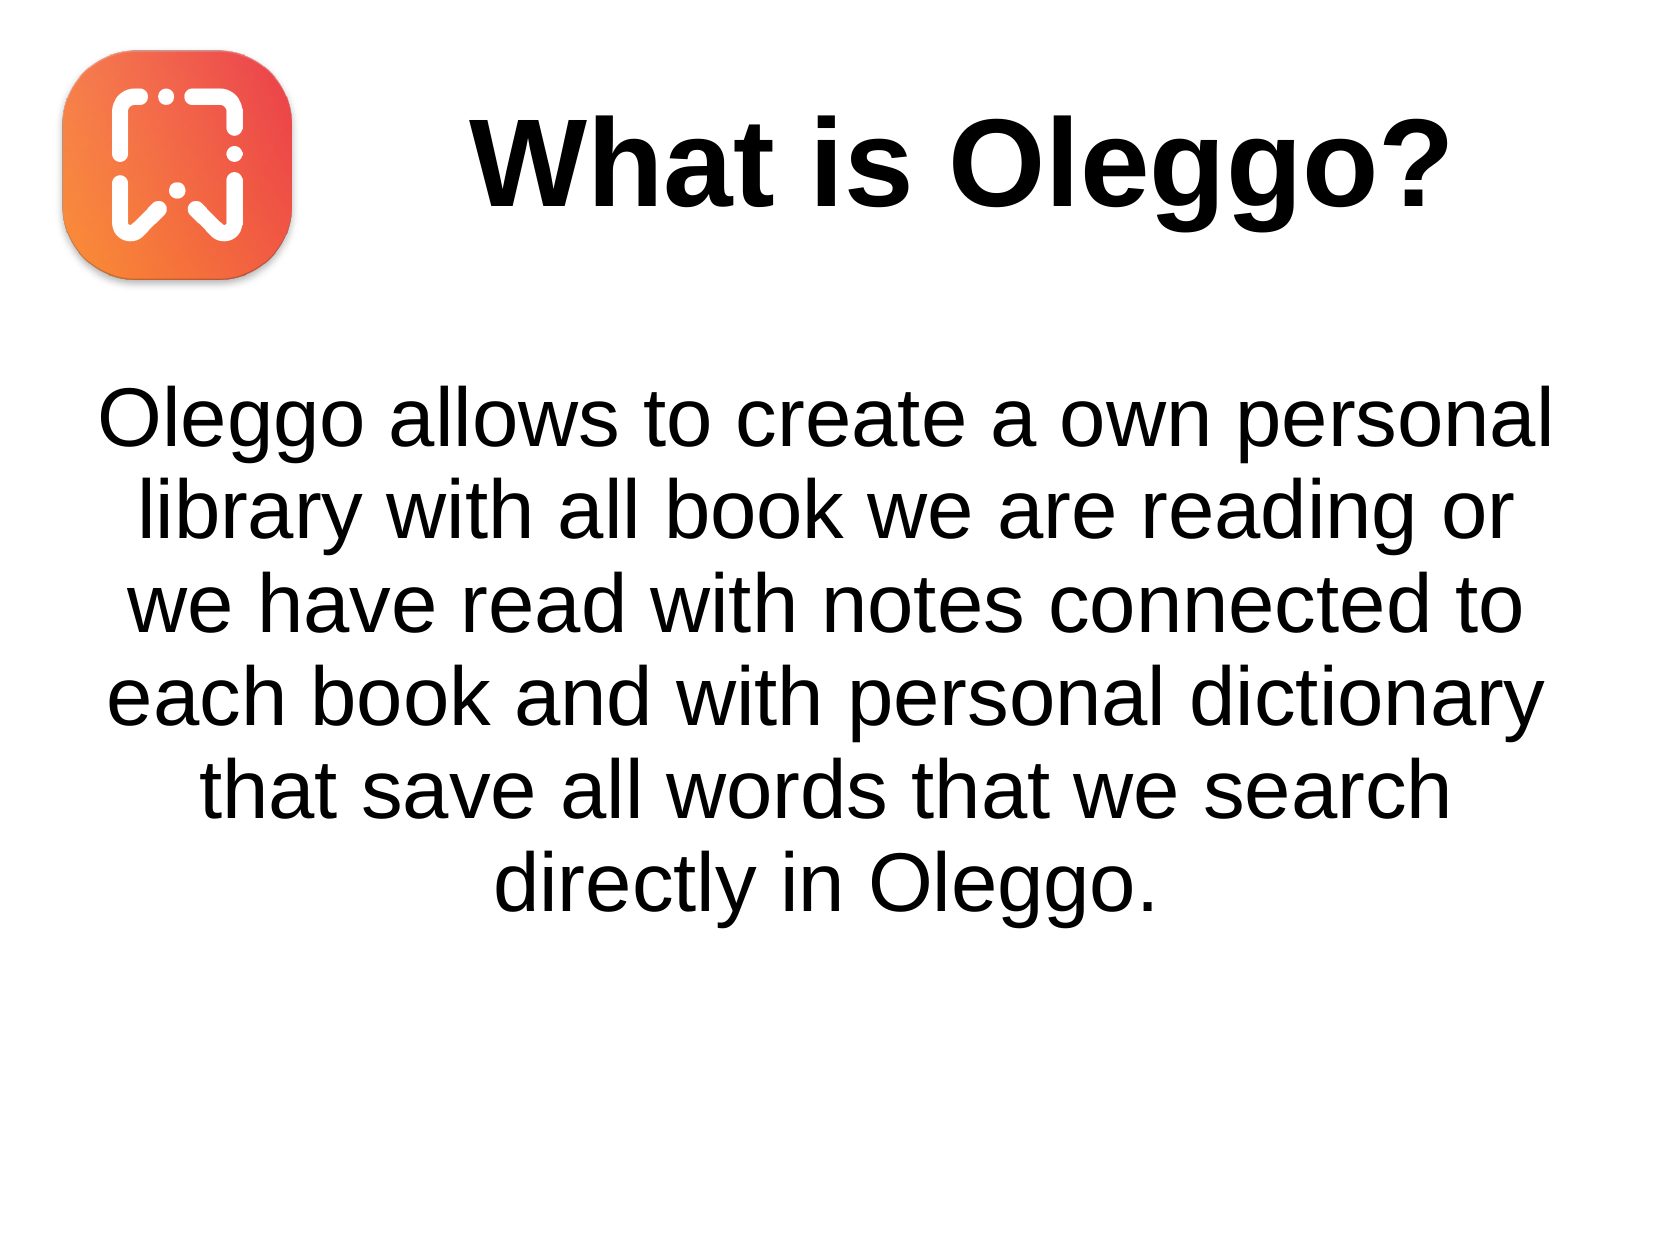

# What is Oleggo?
Oleggo allows to create a own personal library with all book we are reading or we have read with notes connected to each book and with personal dictionary that save all words that we search directly in Oleggo.